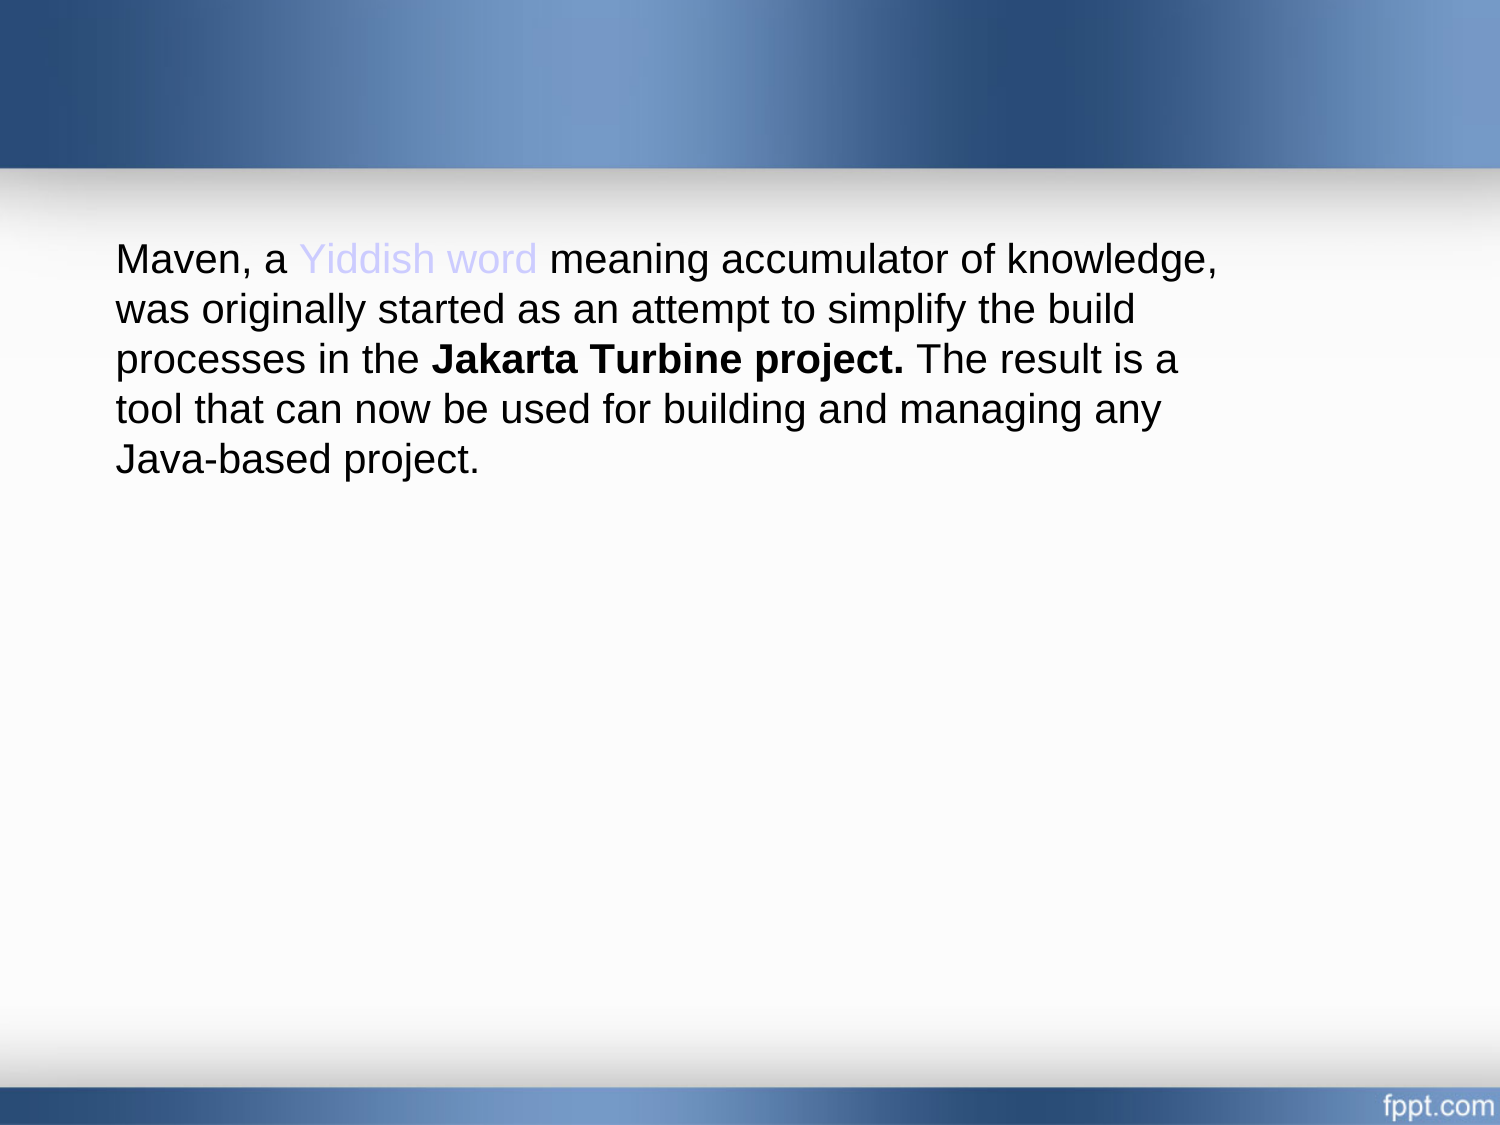

Maven, a Yiddish word meaning accumulator of knowledge, was originally started as an attempt to simplify the build processes in the Jakarta Turbine project. The result is a tool that can now be used for building and managing any Java-based project.